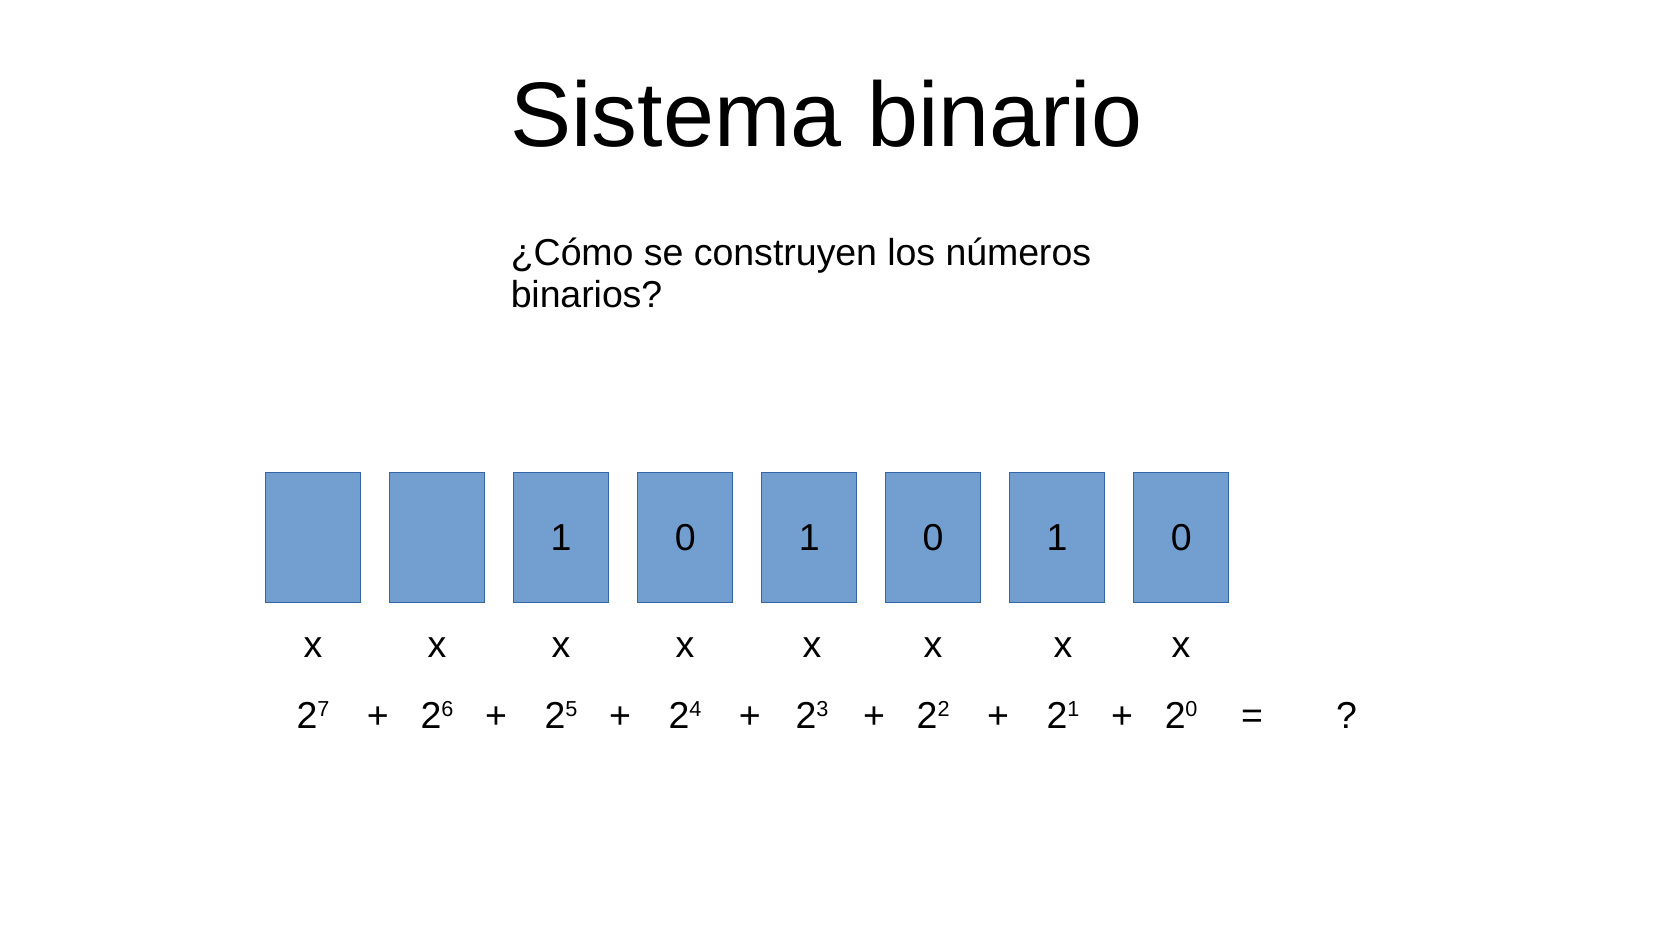

# Sistema binario
¿Cómo se construyen los números binarios?
1
0
1
0
1
0
x
x
x
x
x
x
x
x
27
+
26
+
25
+
24
+
23
+
22
+
21
+
20
=
?